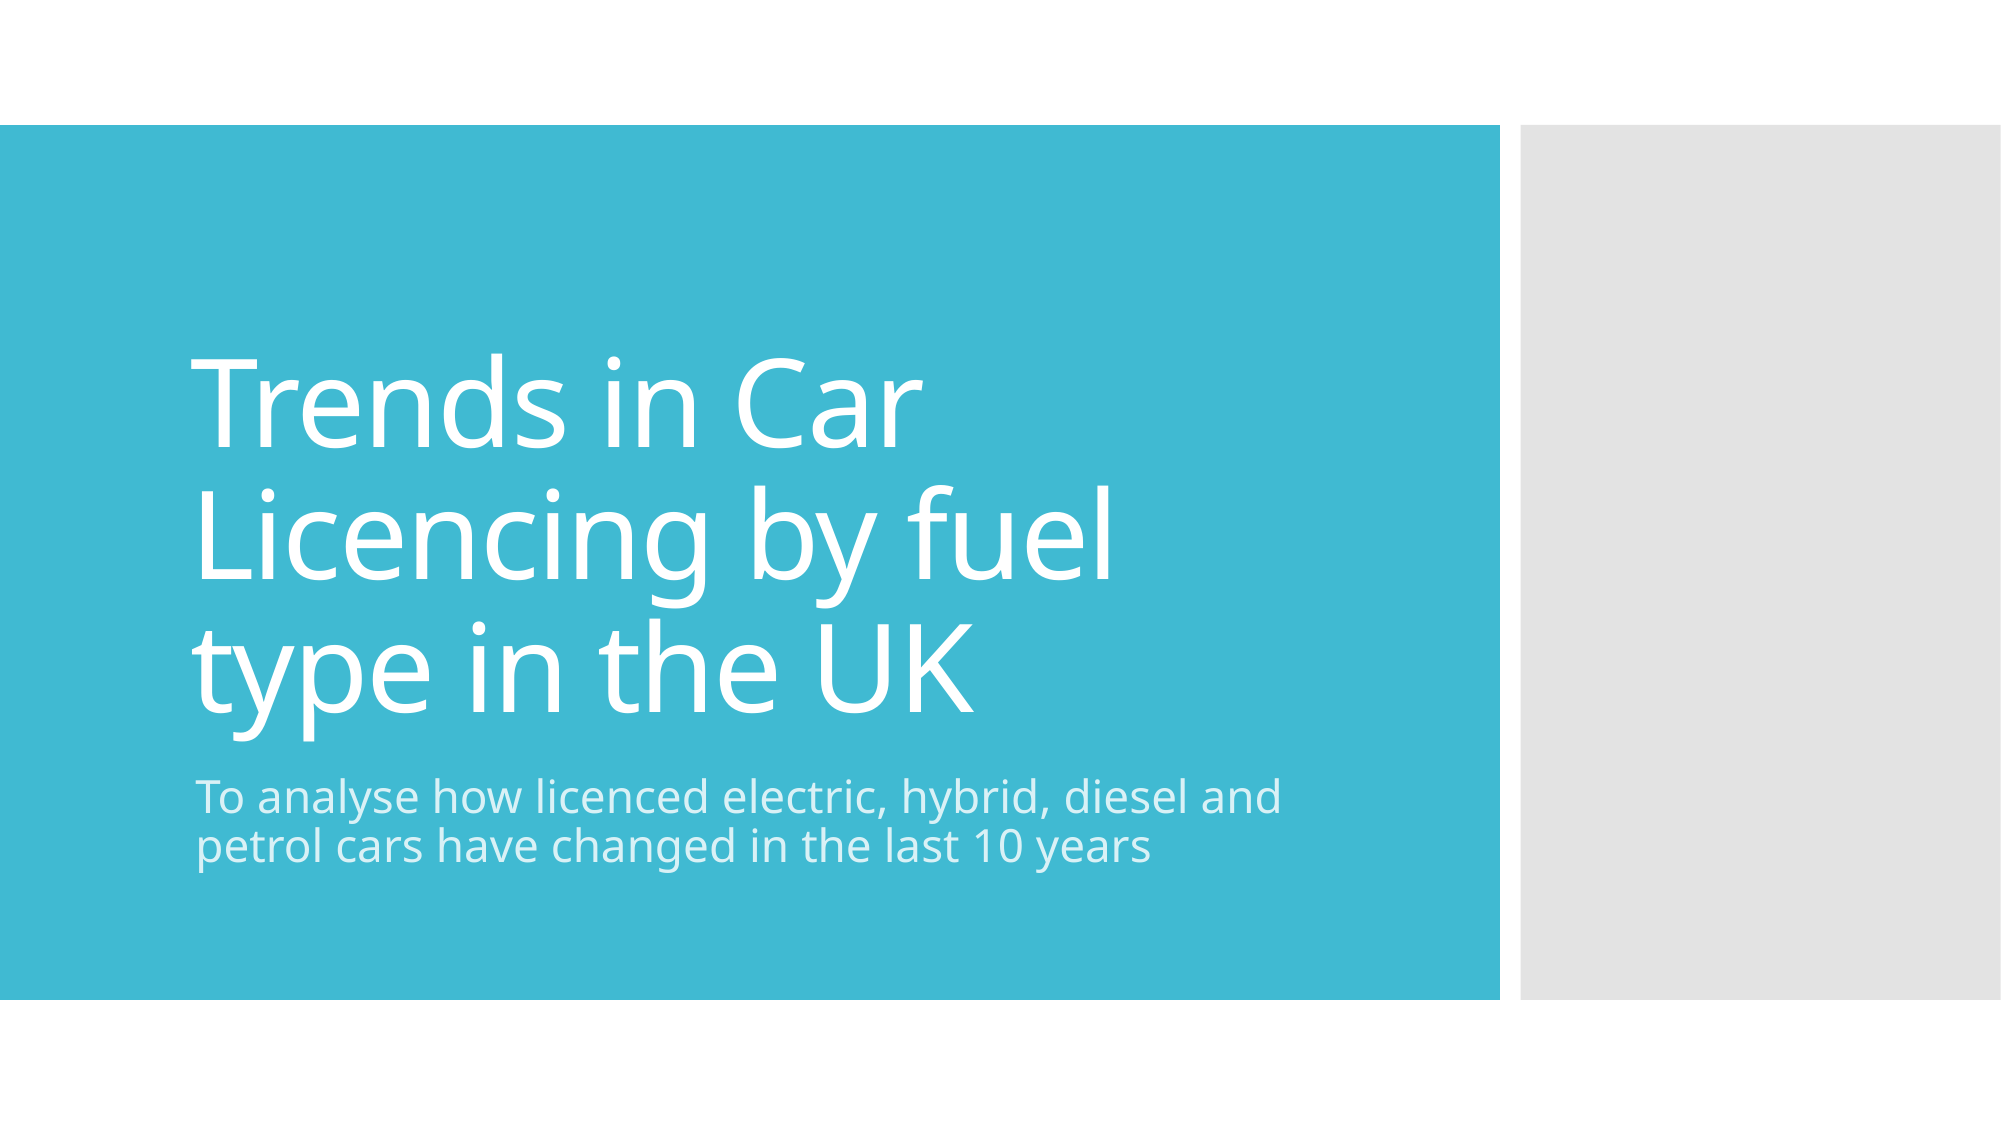

# Trends in Car Licencing by fuel type in the UK
To analyse how licenced electric, hybrid, diesel and petrol cars have changed in the last 10 years